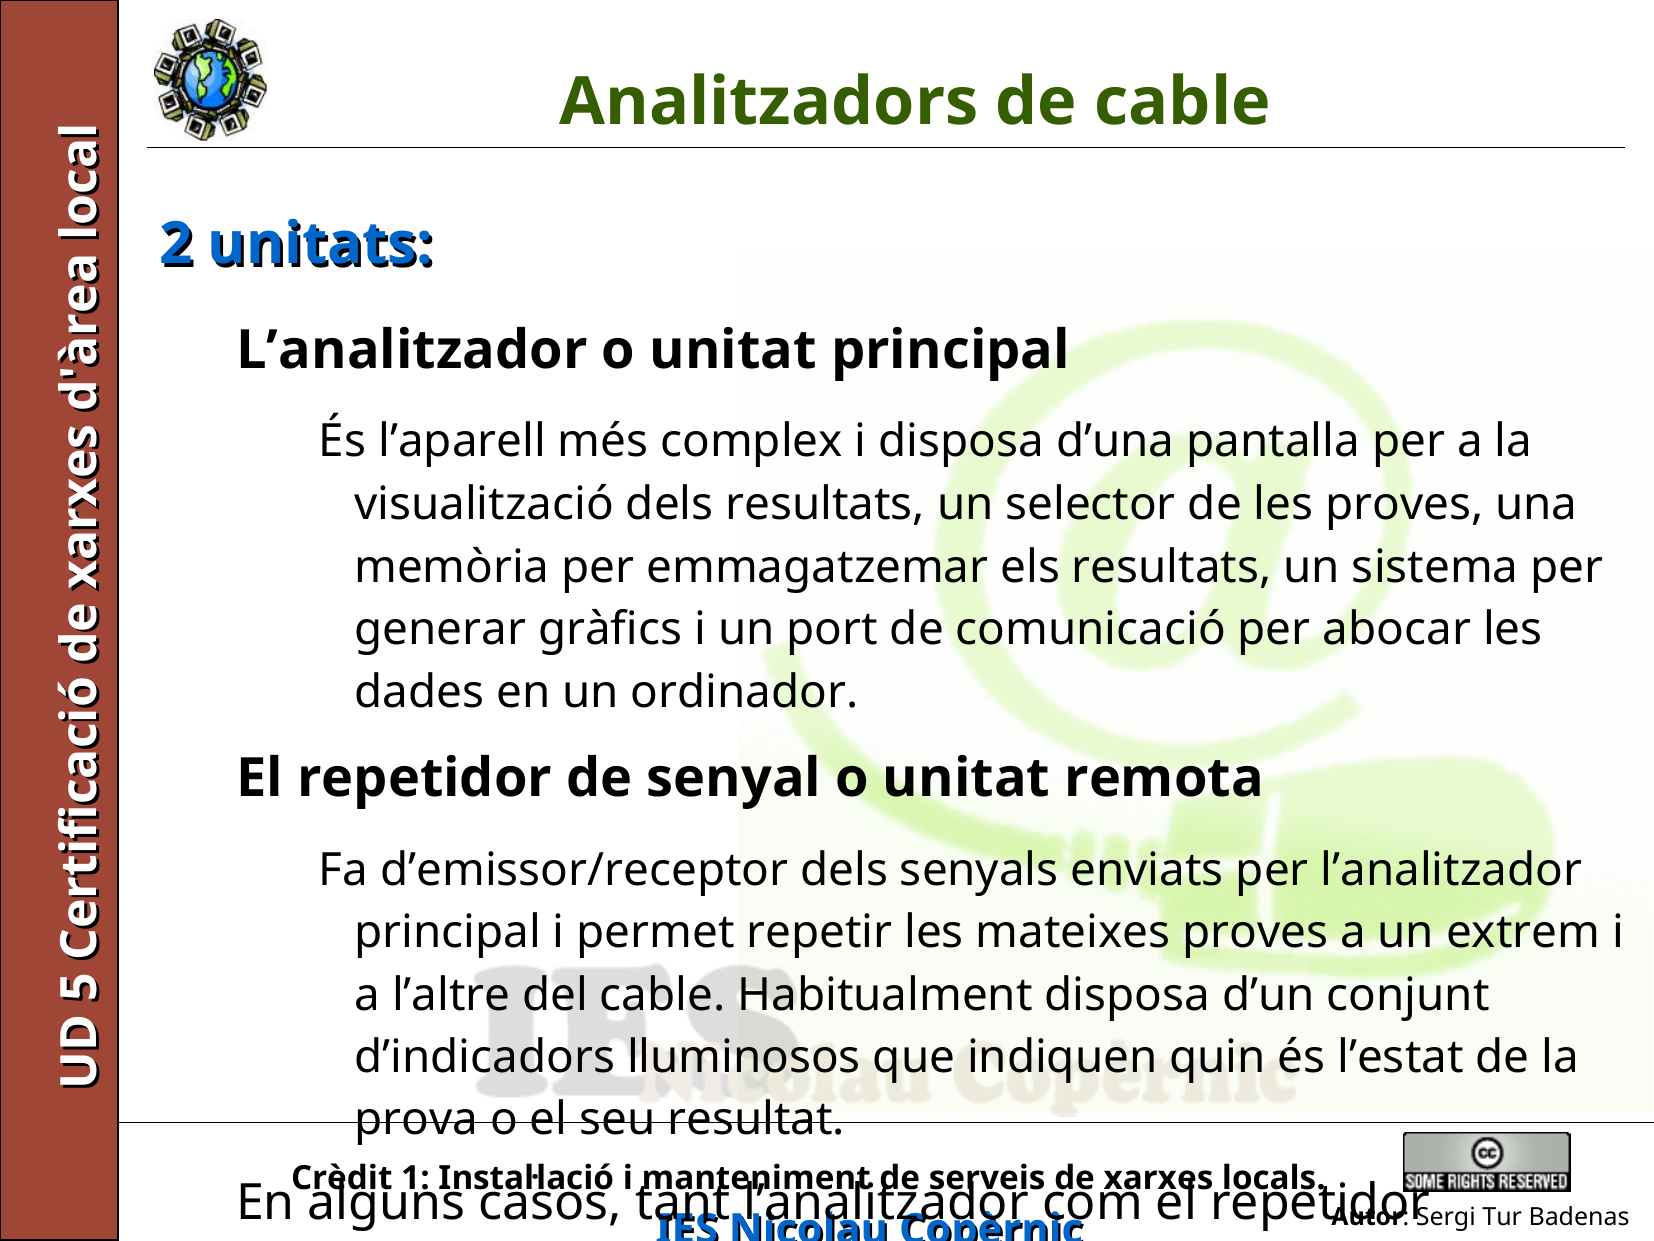

# Analitzadors de cable
2 unitats:
L’analitzador o unitat principal
És l’aparell més complex i disposa d’una pantalla per a la visualització dels resultats, un selector de les proves, una memòria per emmagatzemar els resultats, un sistema per generar gràfics i un port de comunicació per abocar les dades en un ordinador.
El repetidor de senyal o unitat remota
Fa d’emissor/receptor dels senyals enviats per l’analitzador principal i permet repetir les mateixes proves a un extrem i a l’altre del cable. Habitualment disposa d’un conjunt d’indicadors lluminosos que indiquen quin és l’estat de la prova o el seu resultat.
En alguns casos, tant l’analitzador com el repetidor incorporen un intercomunicador perquè les persones que són a un extrem i l’altre del cable puguin parlar entre elles.